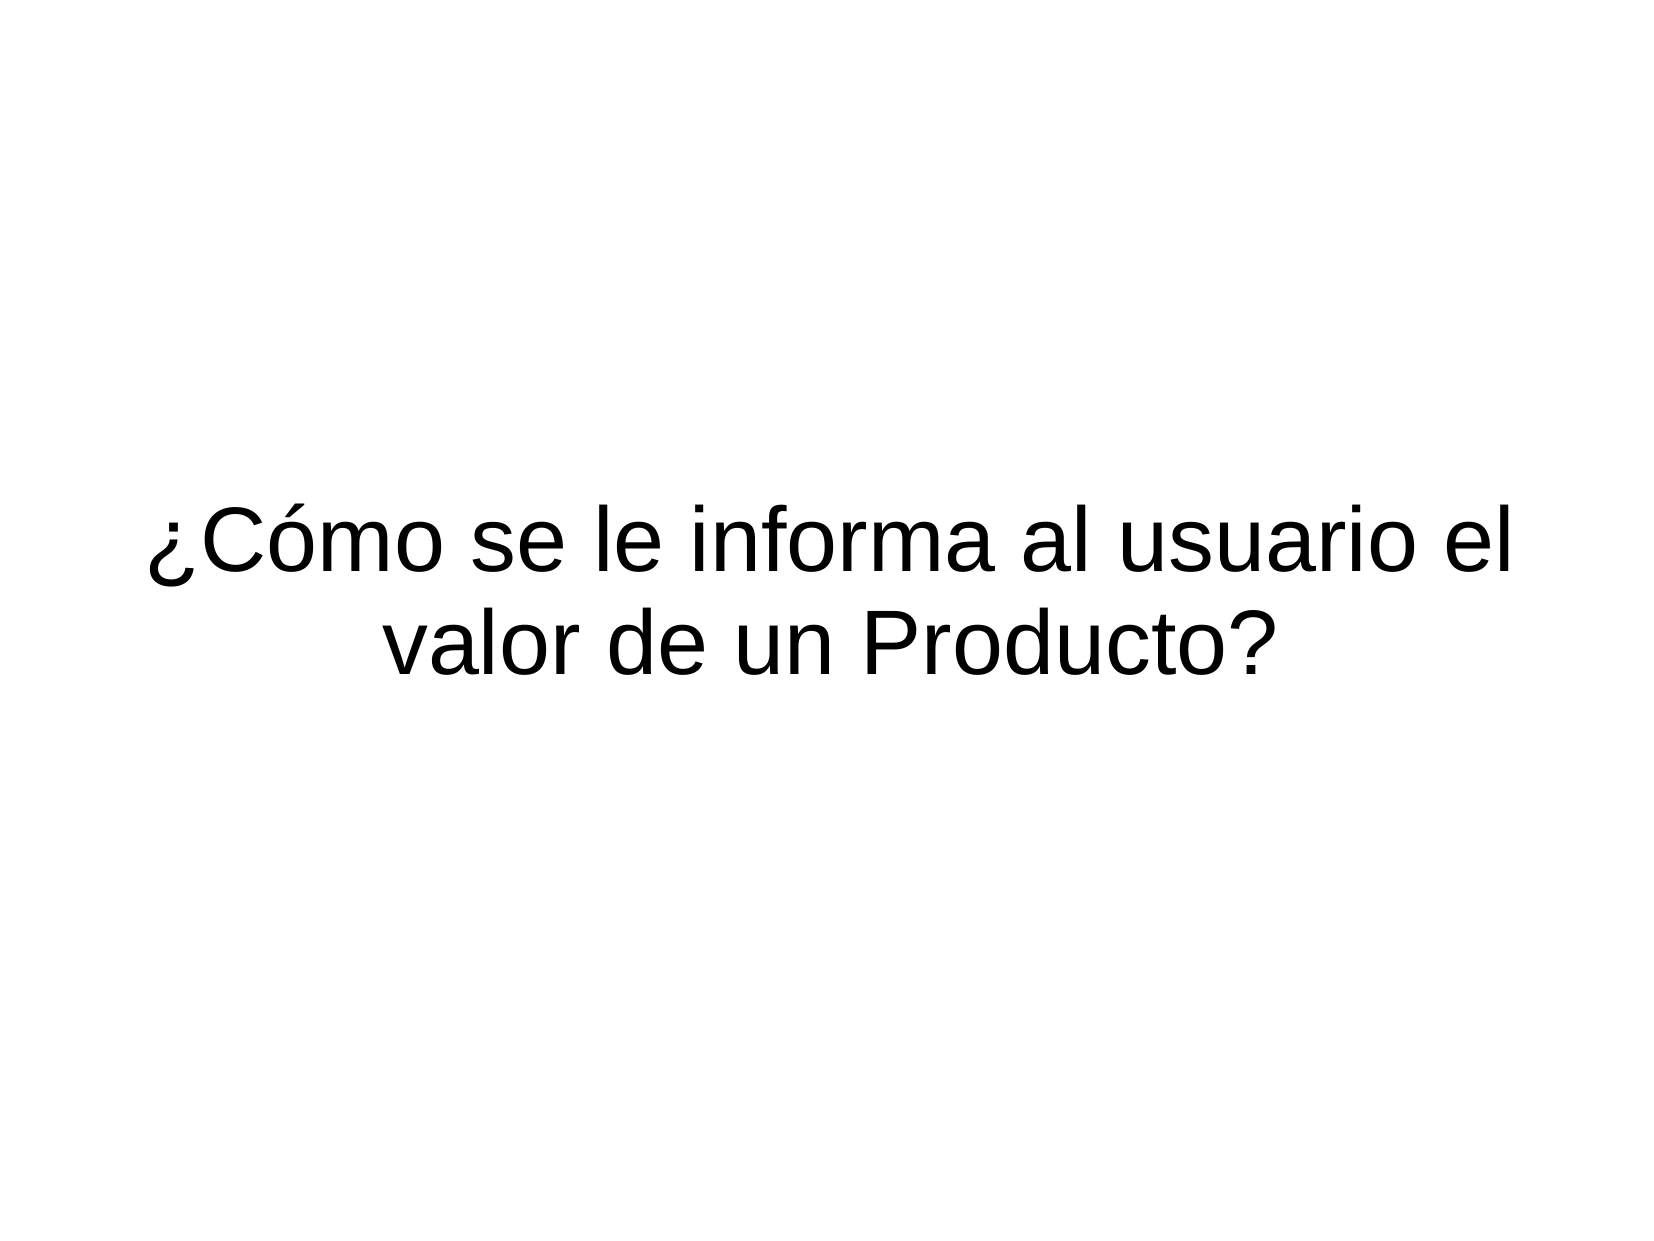

# ¿Cómo se le informa al usuario el valor de un Producto?